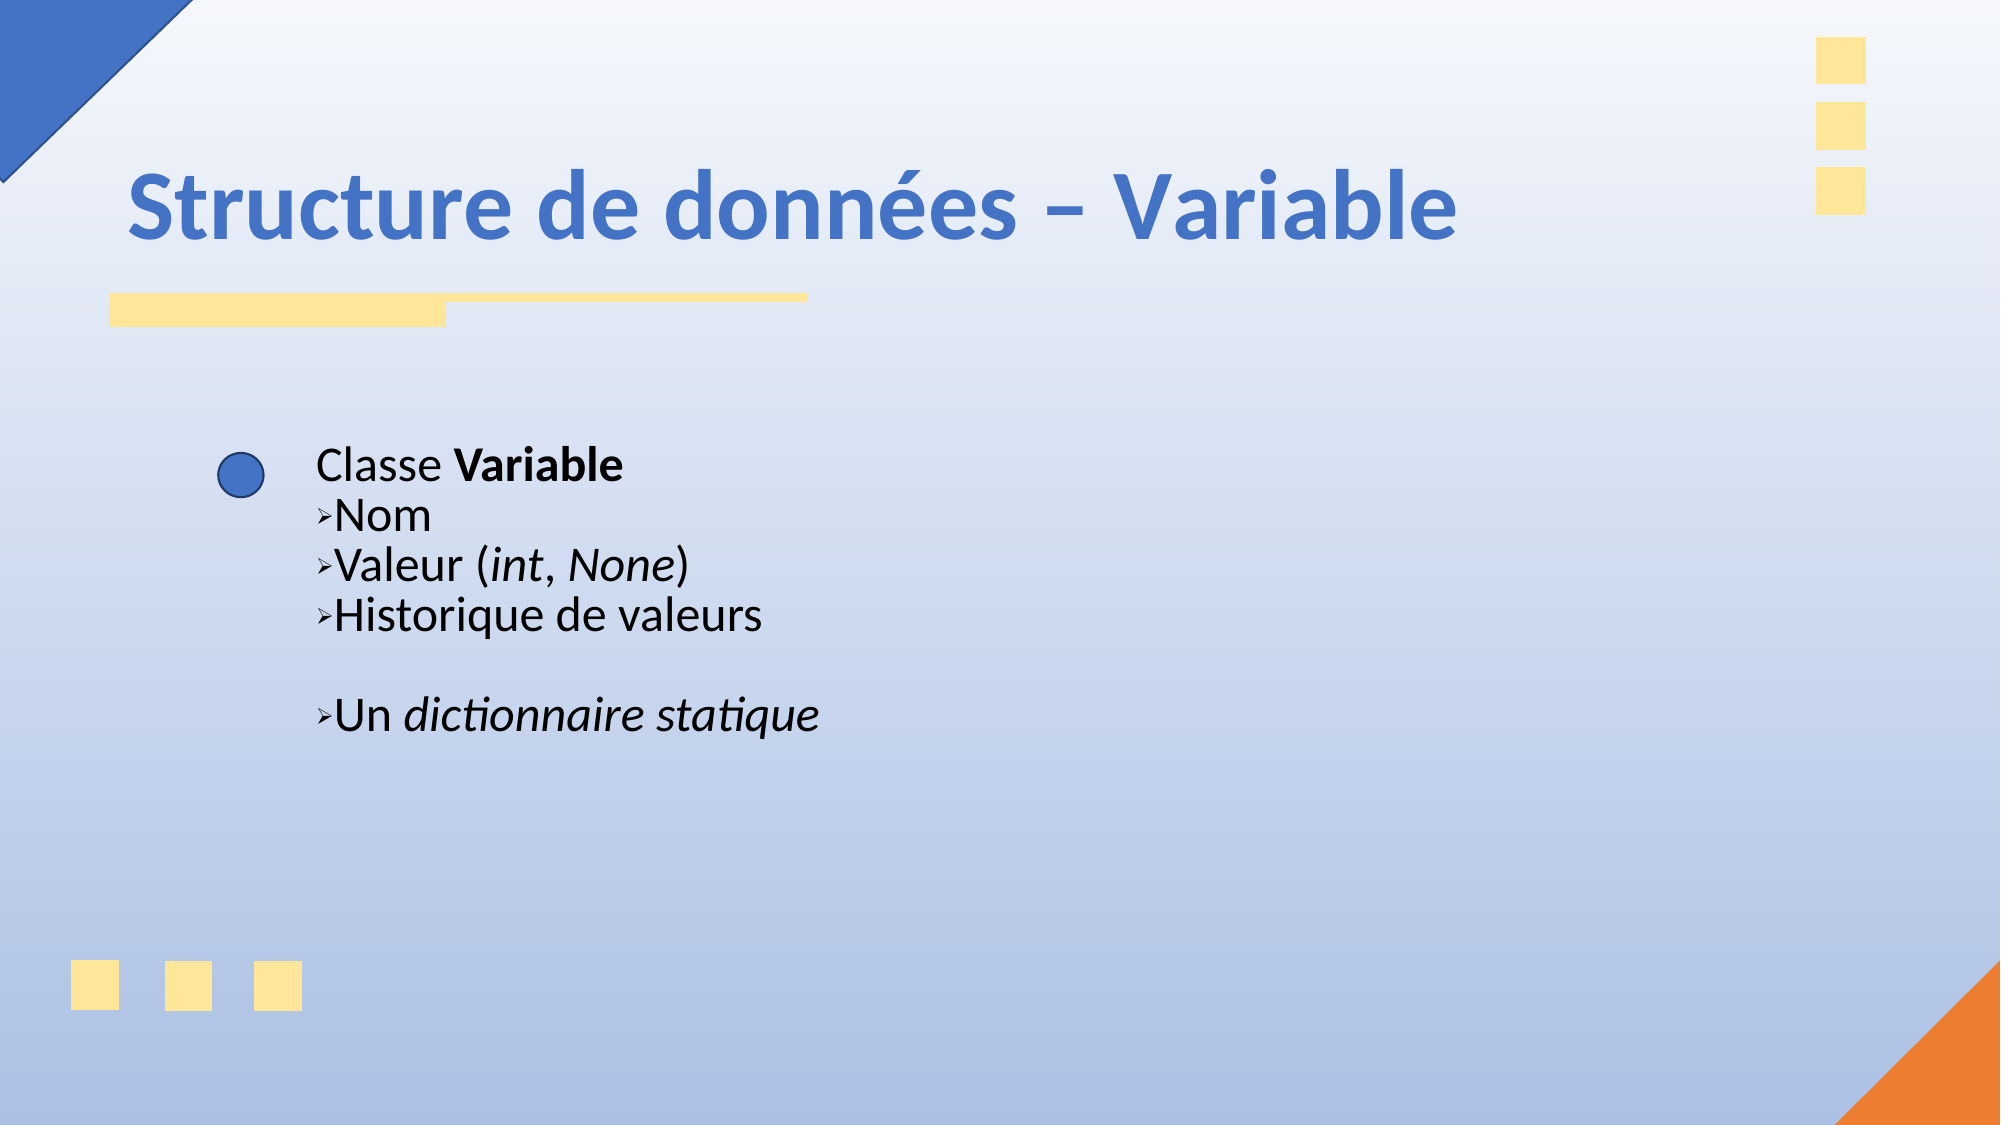

Structure de données – Variable
Classe Variable
Nom
Valeur (int, None)
Historique de valeurs
Un dictionnaire statique